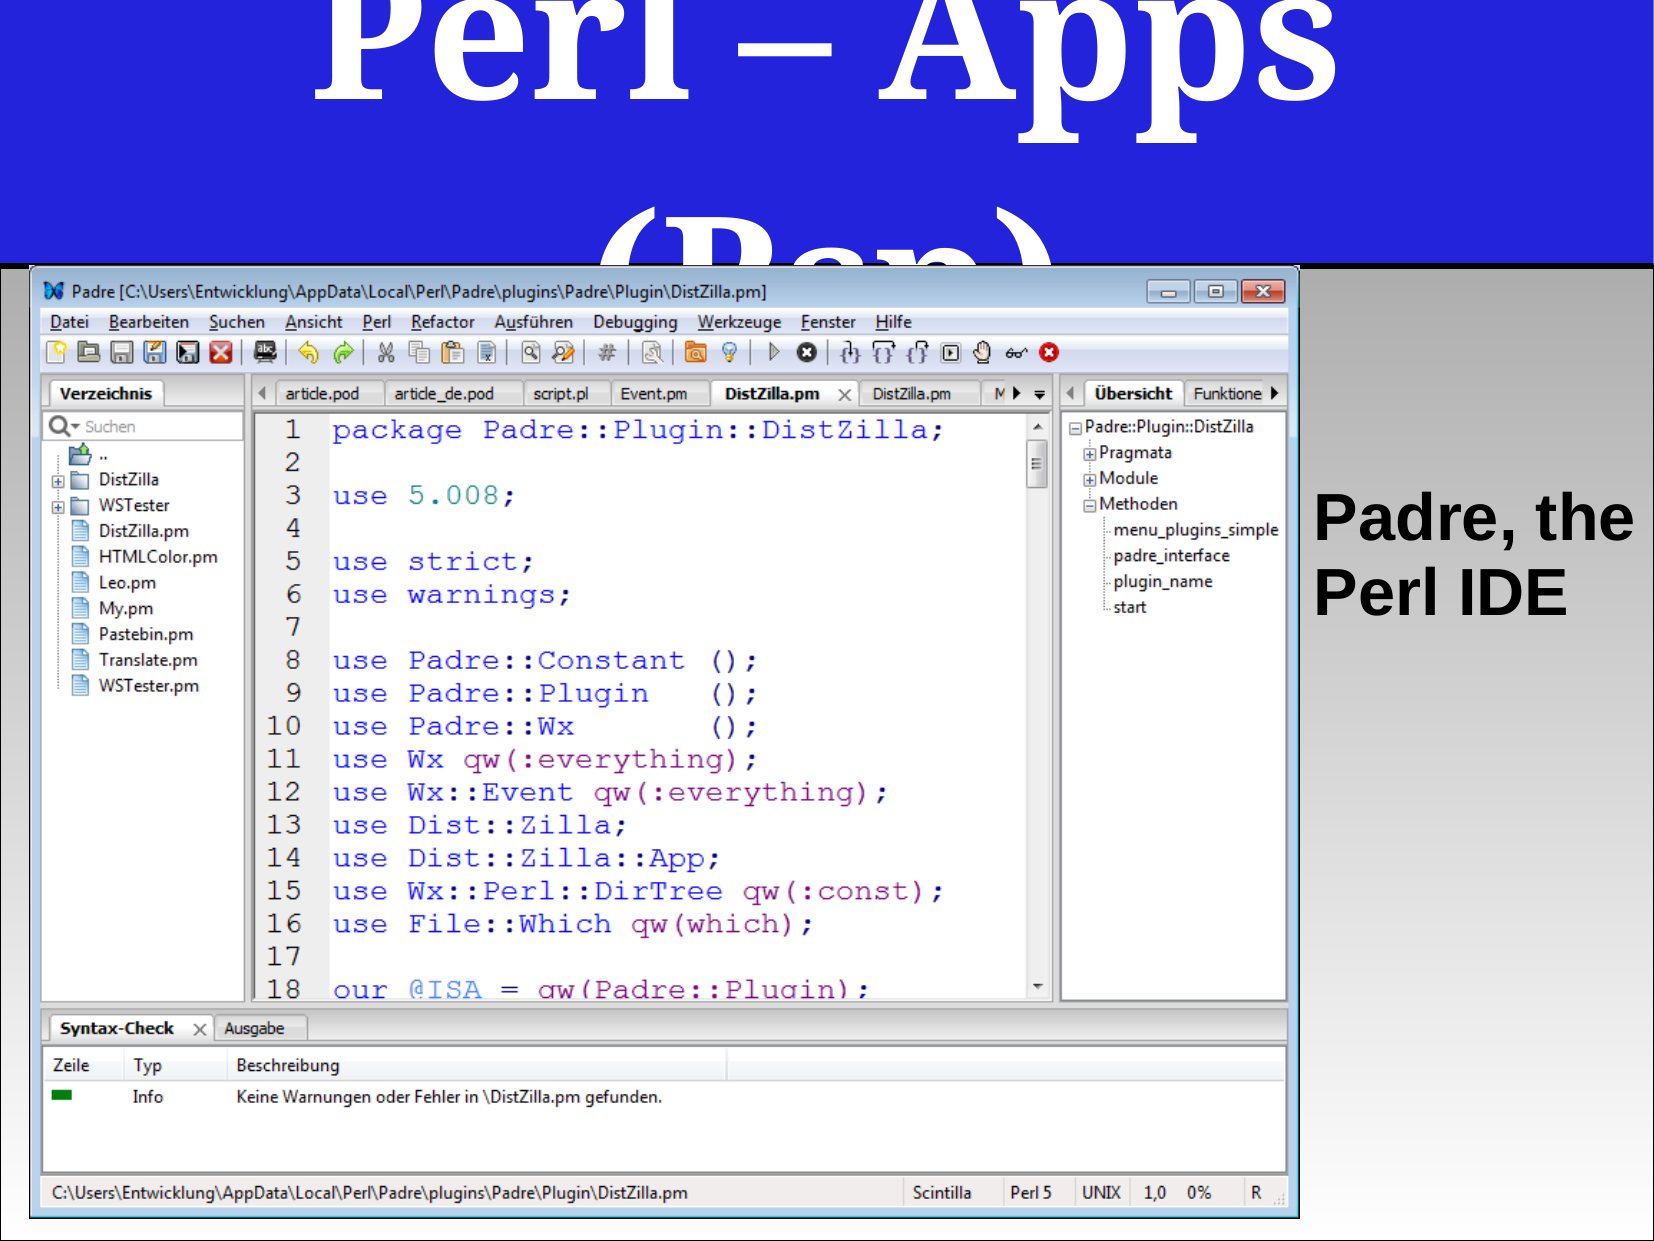

# Perl – Apps (Bsp)
Padre, the
Perl IDE